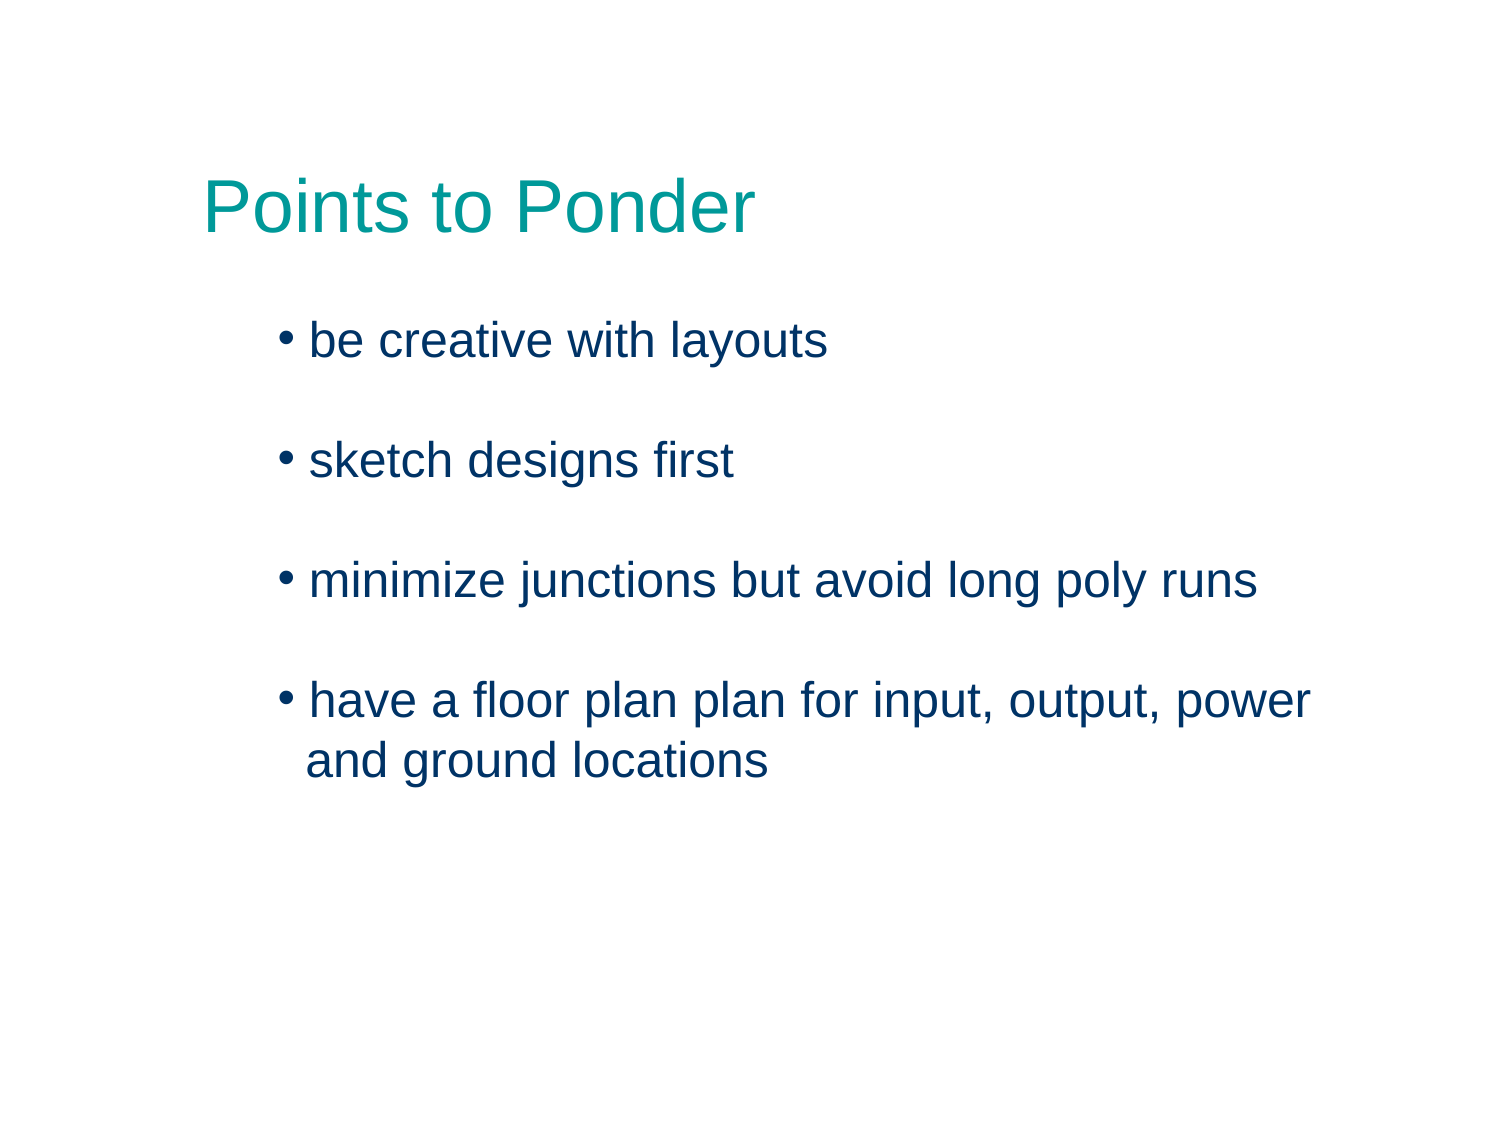

Points to Ponder
 be creative with layouts
 sketch designs first
 minimize junctions but avoid long poly runs
 have a floor plan plan for input, output, power
 and ground locations